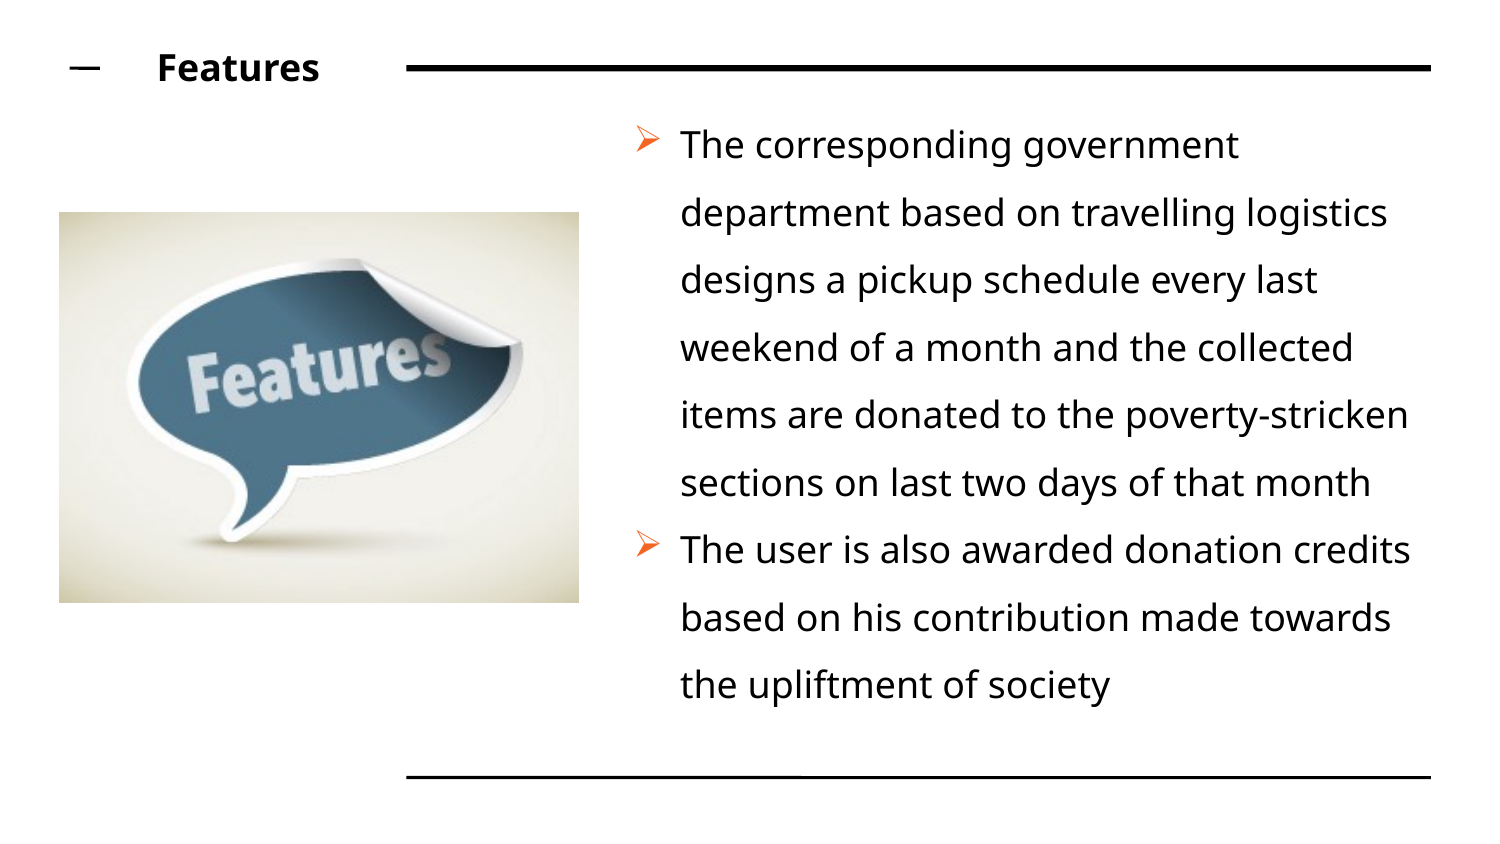

Features
The corresponding government department based on travelling logistics designs a pickup schedule every last weekend of a month and the collected items are donated to the poverty-stricken sections on last two days of that month
The user is also awarded donation credits based on his contribution made towards the upliftment of society